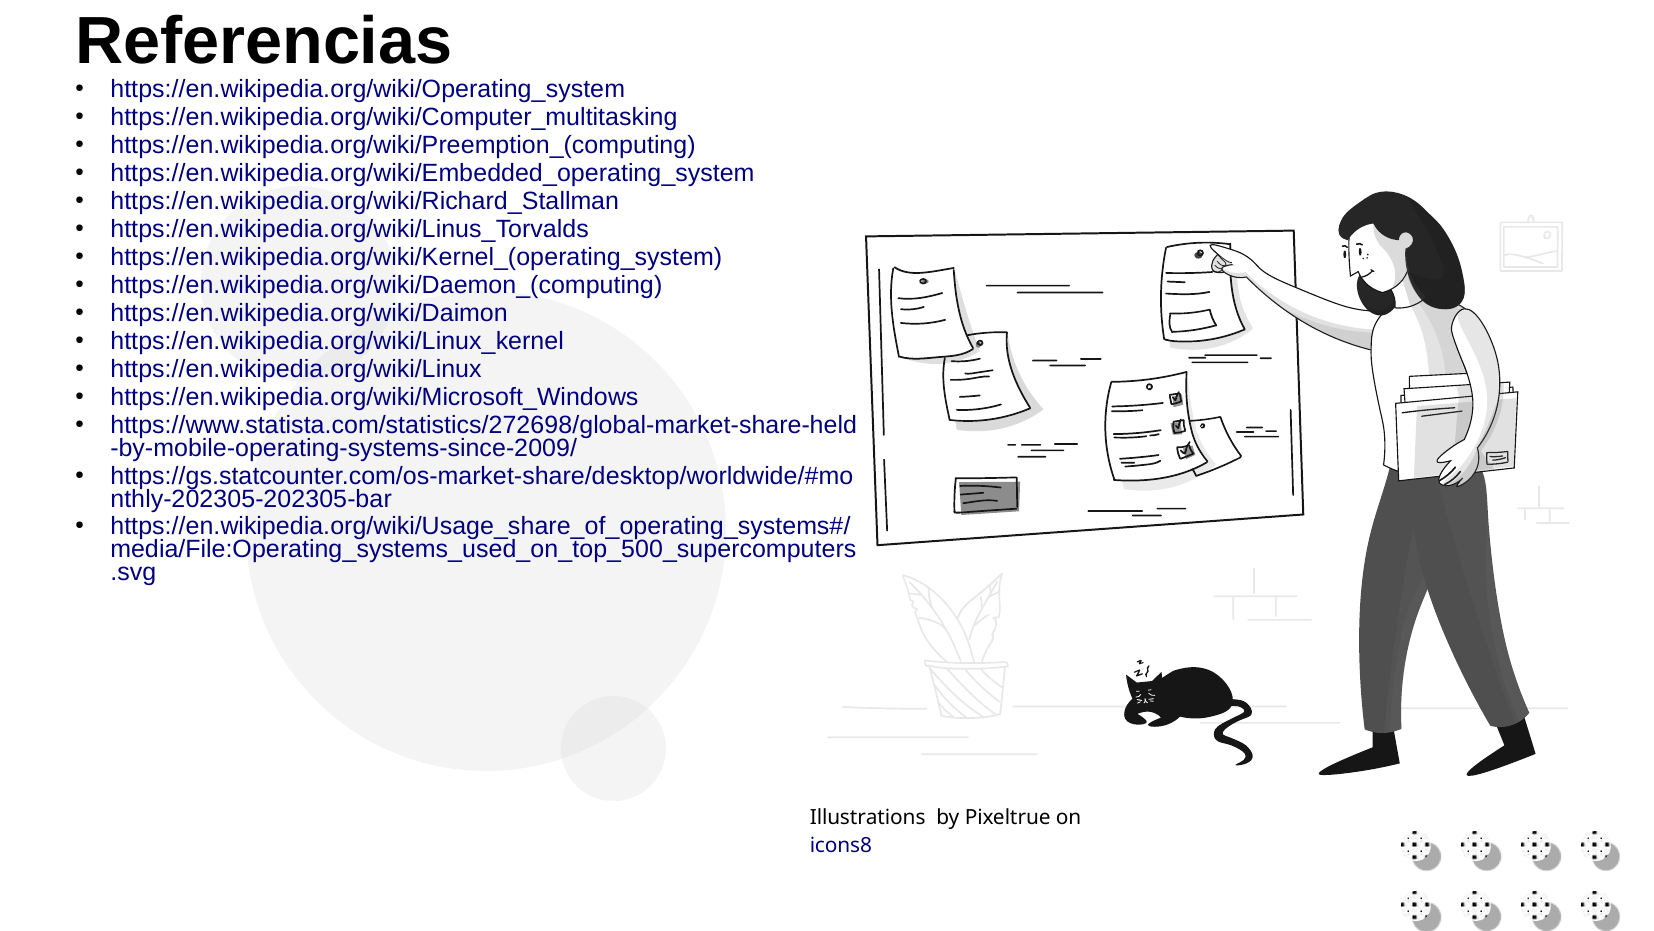

# Referencias
https://en.wikipedia.org/wiki/Operating_system
https://en.wikipedia.org/wiki/Computer_multitasking
https://en.wikipedia.org/wiki/Preemption_(computing)
https://en.wikipedia.org/wiki/Embedded_operating_system
https://en.wikipedia.org/wiki/Richard_Stallman
https://en.wikipedia.org/wiki/Linus_Torvalds
https://en.wikipedia.org/wiki/Kernel_(operating_system)
https://en.wikipedia.org/wiki/Daemon_(computing)
https://en.wikipedia.org/wiki/Daimon
https://en.wikipedia.org/wiki/Linux_kernel
https://en.wikipedia.org/wiki/Linux
https://en.wikipedia.org/wiki/Microsoft_Windows
https://www.statista.com/statistics/272698/global-market-share-held-by-mobile-operating-systems-since-2009/
https://gs.statcounter.com/os-market-share/desktop/worldwide/#monthly-202305-202305-bar
https://en.wikipedia.org/wiki/Usage_share_of_operating_systems#/media/File:Operating_systems_used_on_top_500_supercomputers.svg